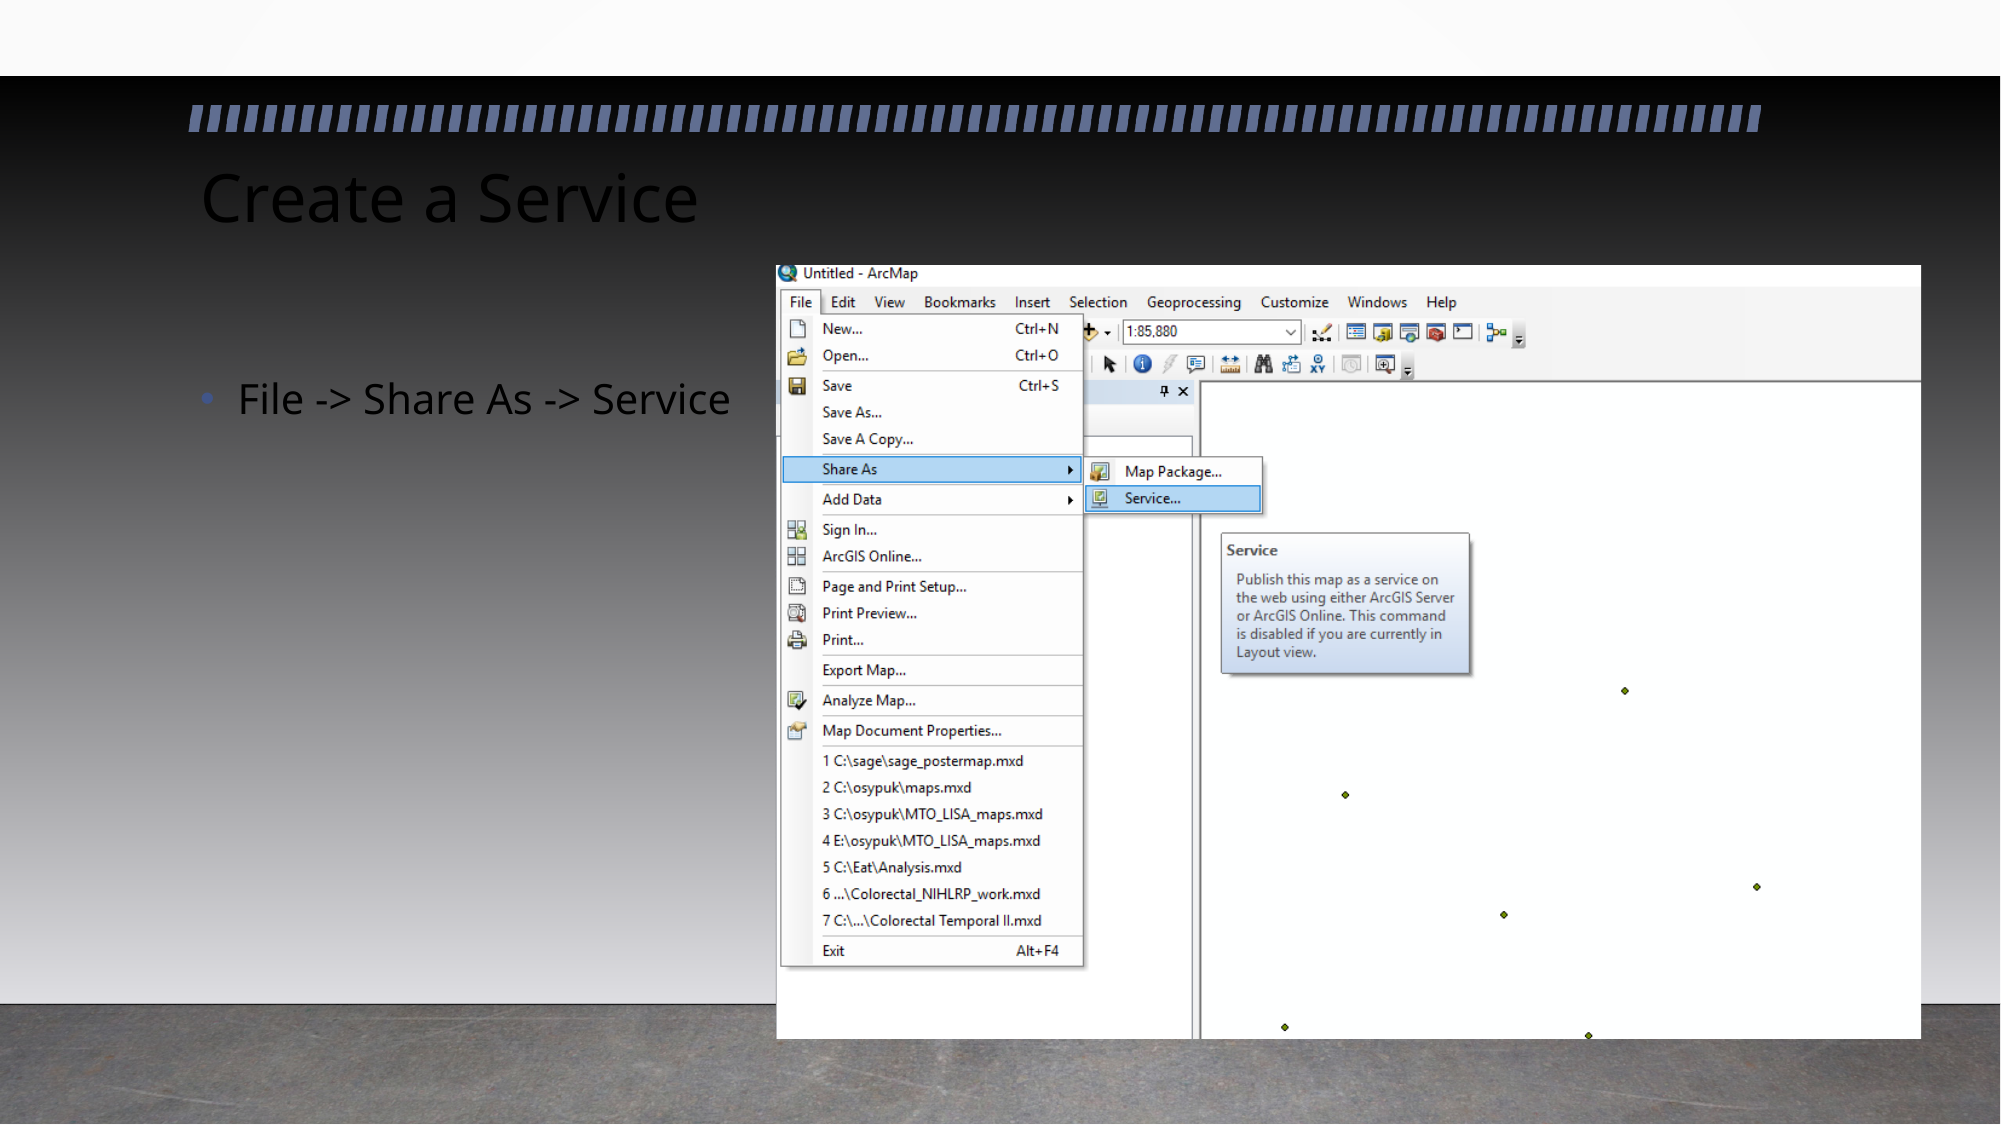

# Create a Service
File -> Share As -> Service